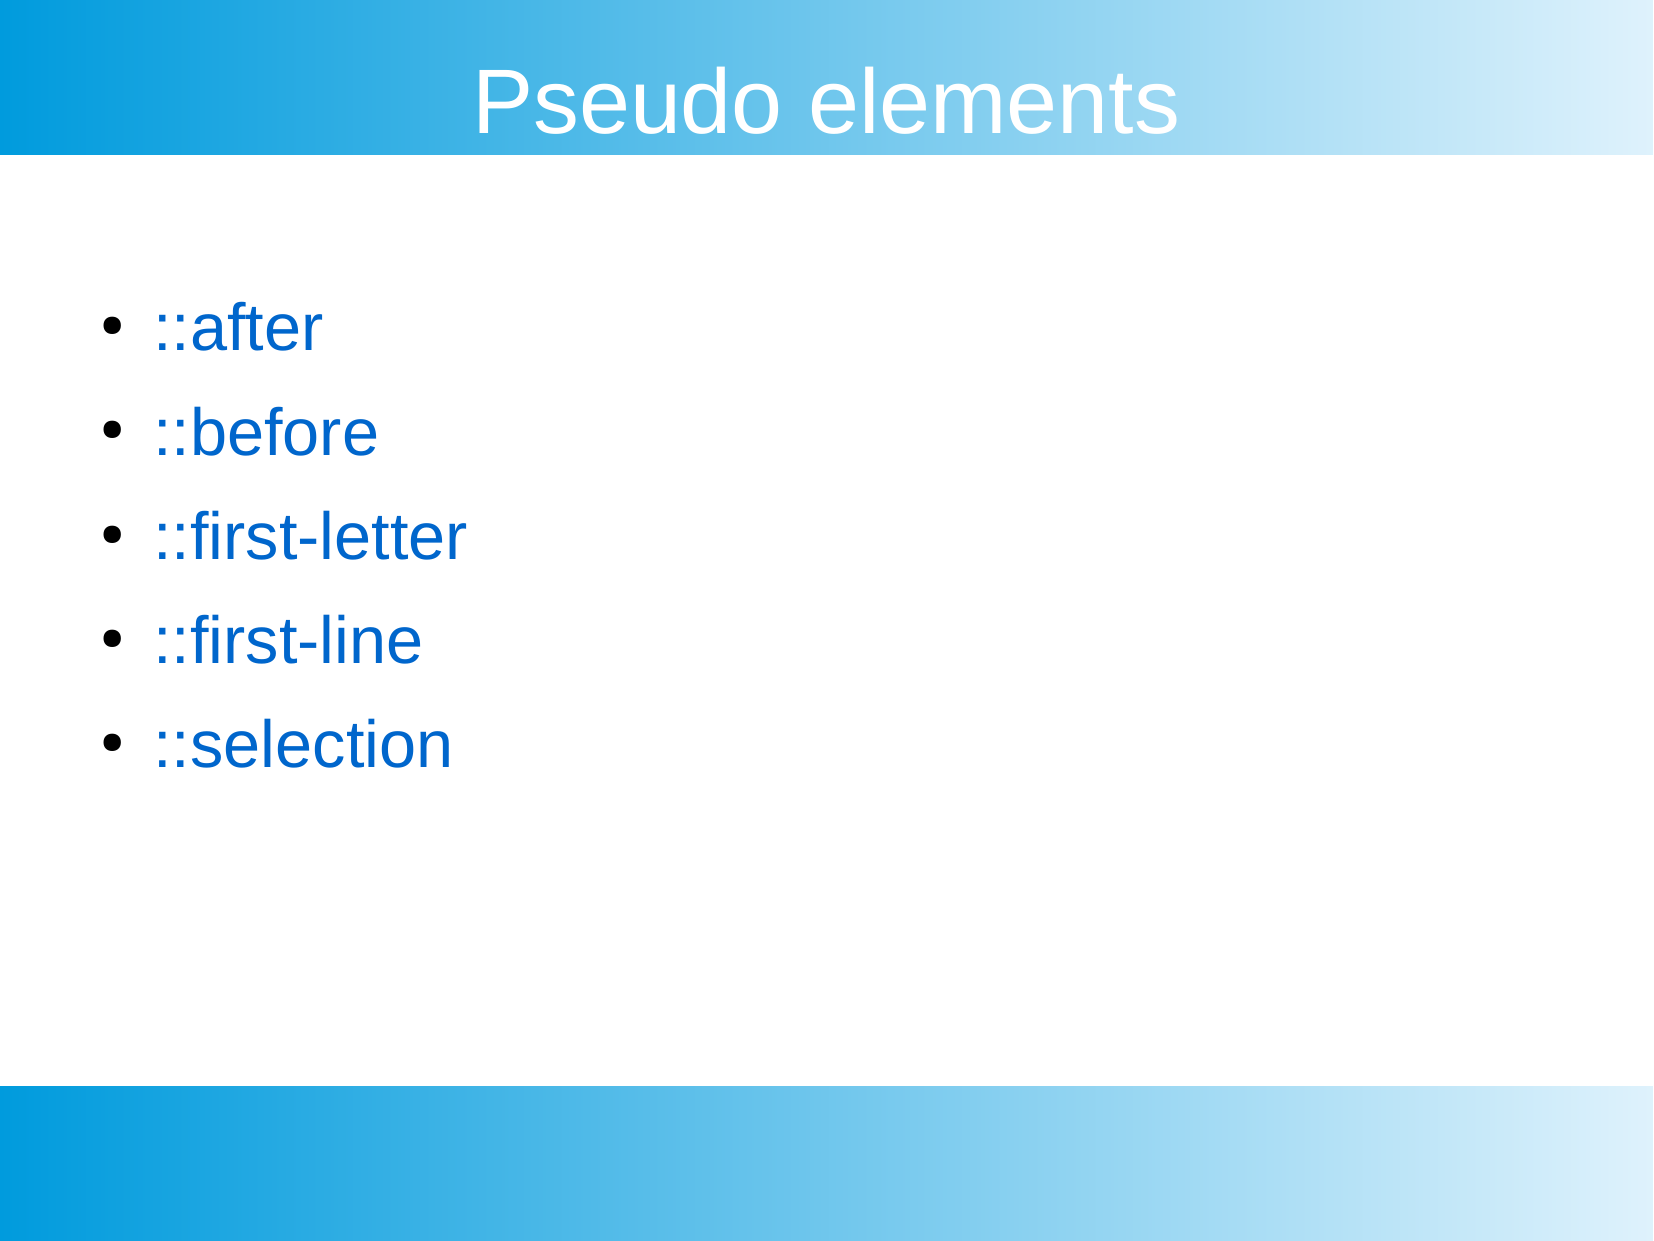

# Pseudo elements
::after
::before
::first-letter
::first-line
::selection